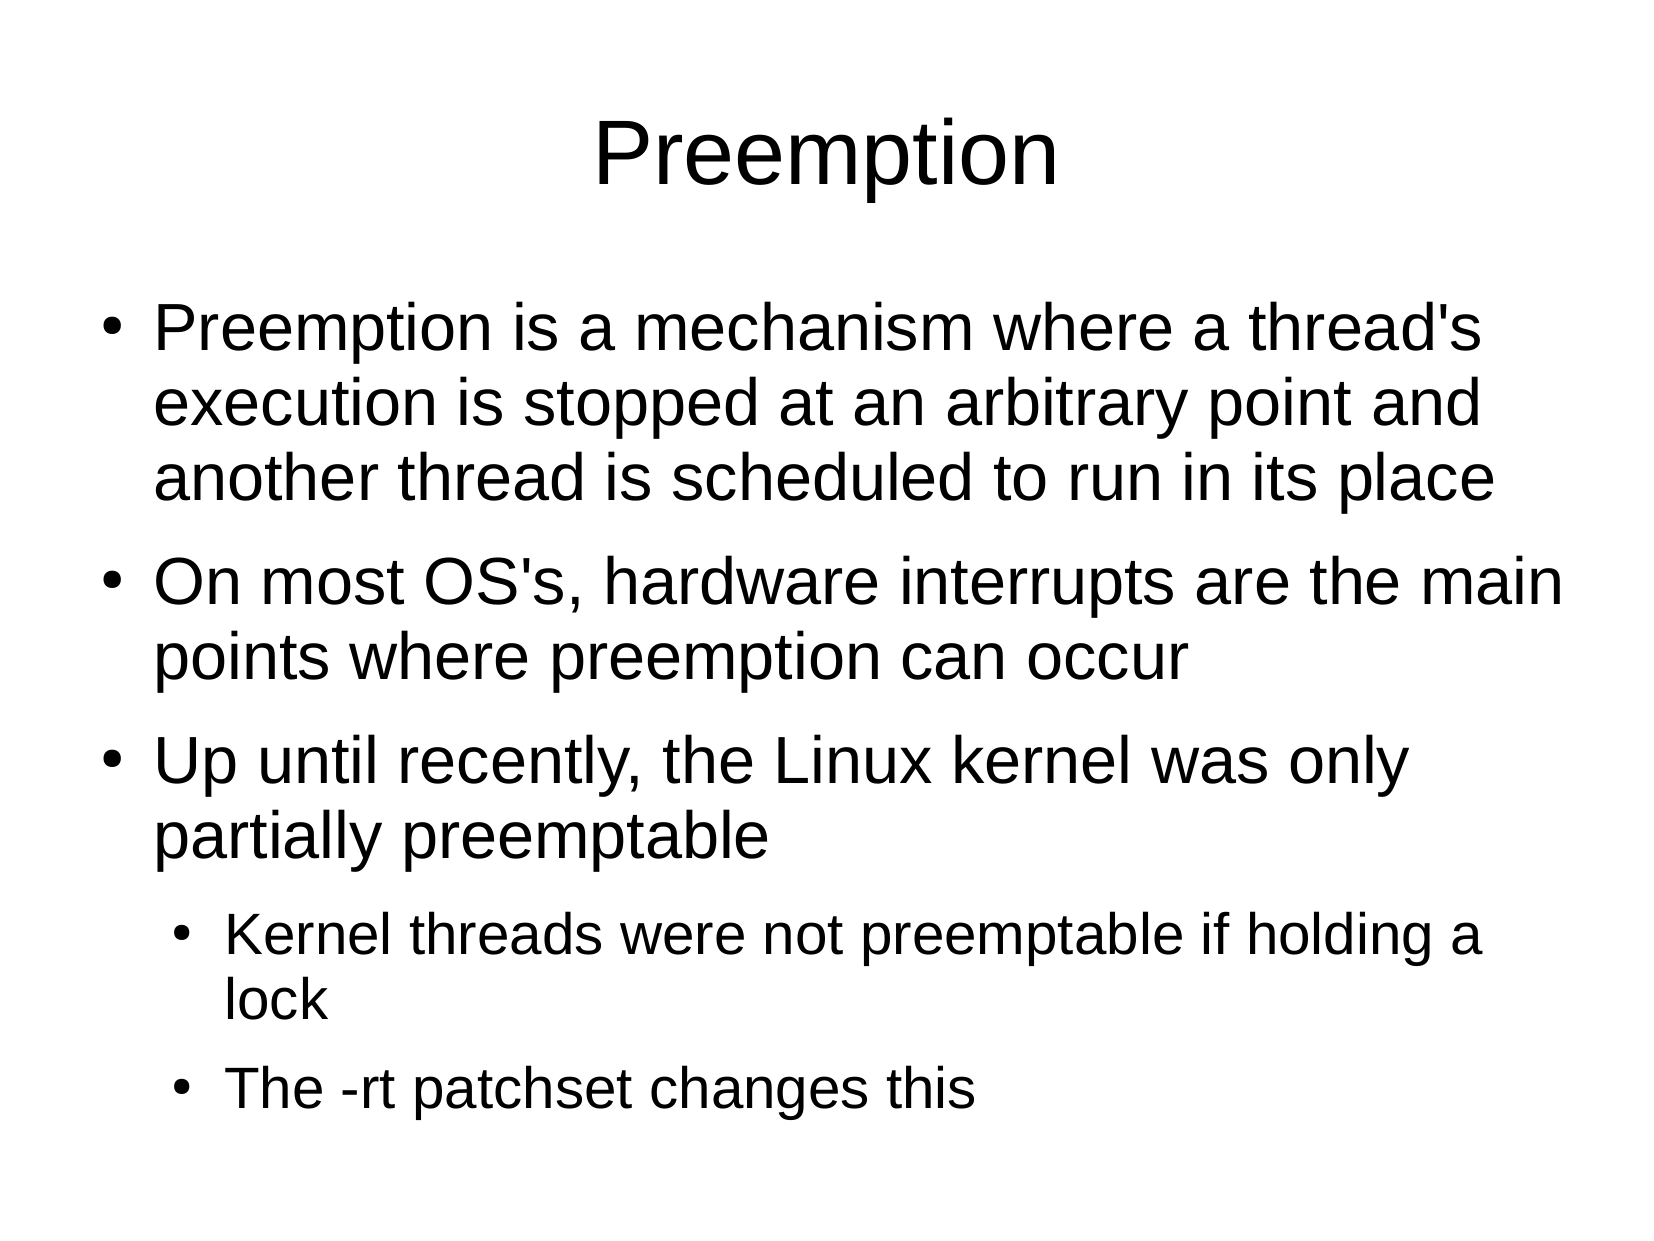

# Preemption
Preemption is a mechanism where a thread's execution is stopped at an arbitrary point and another thread is scheduled to run in its place
On most OS's, hardware interrupts are the main points where preemption can occur
Up until recently, the Linux kernel was only partially preemptable
Kernel threads were not preemptable if holding a lock
The -rt patchset changes this